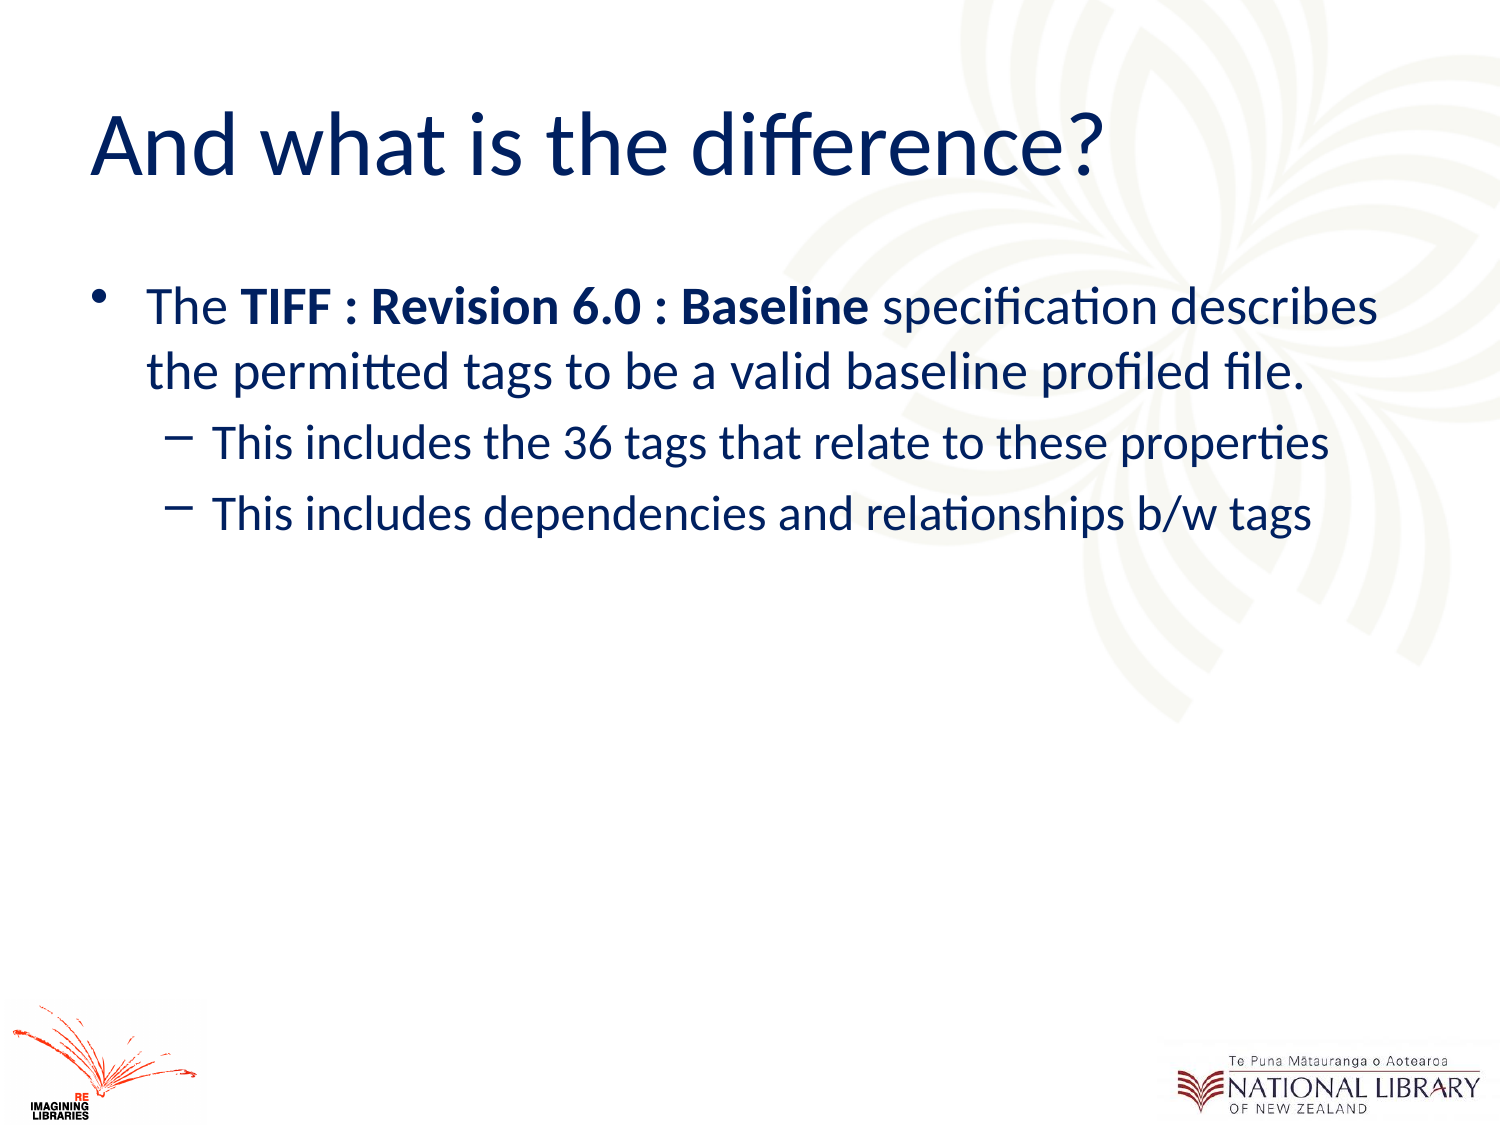

# And what is the difference?
The TIFF : Revision 6.0 : Baseline specification describes the permitted tags to be a valid baseline profiled file.
This includes the 36 tags that relate to these properties
This includes dependencies and relationships b/w tags